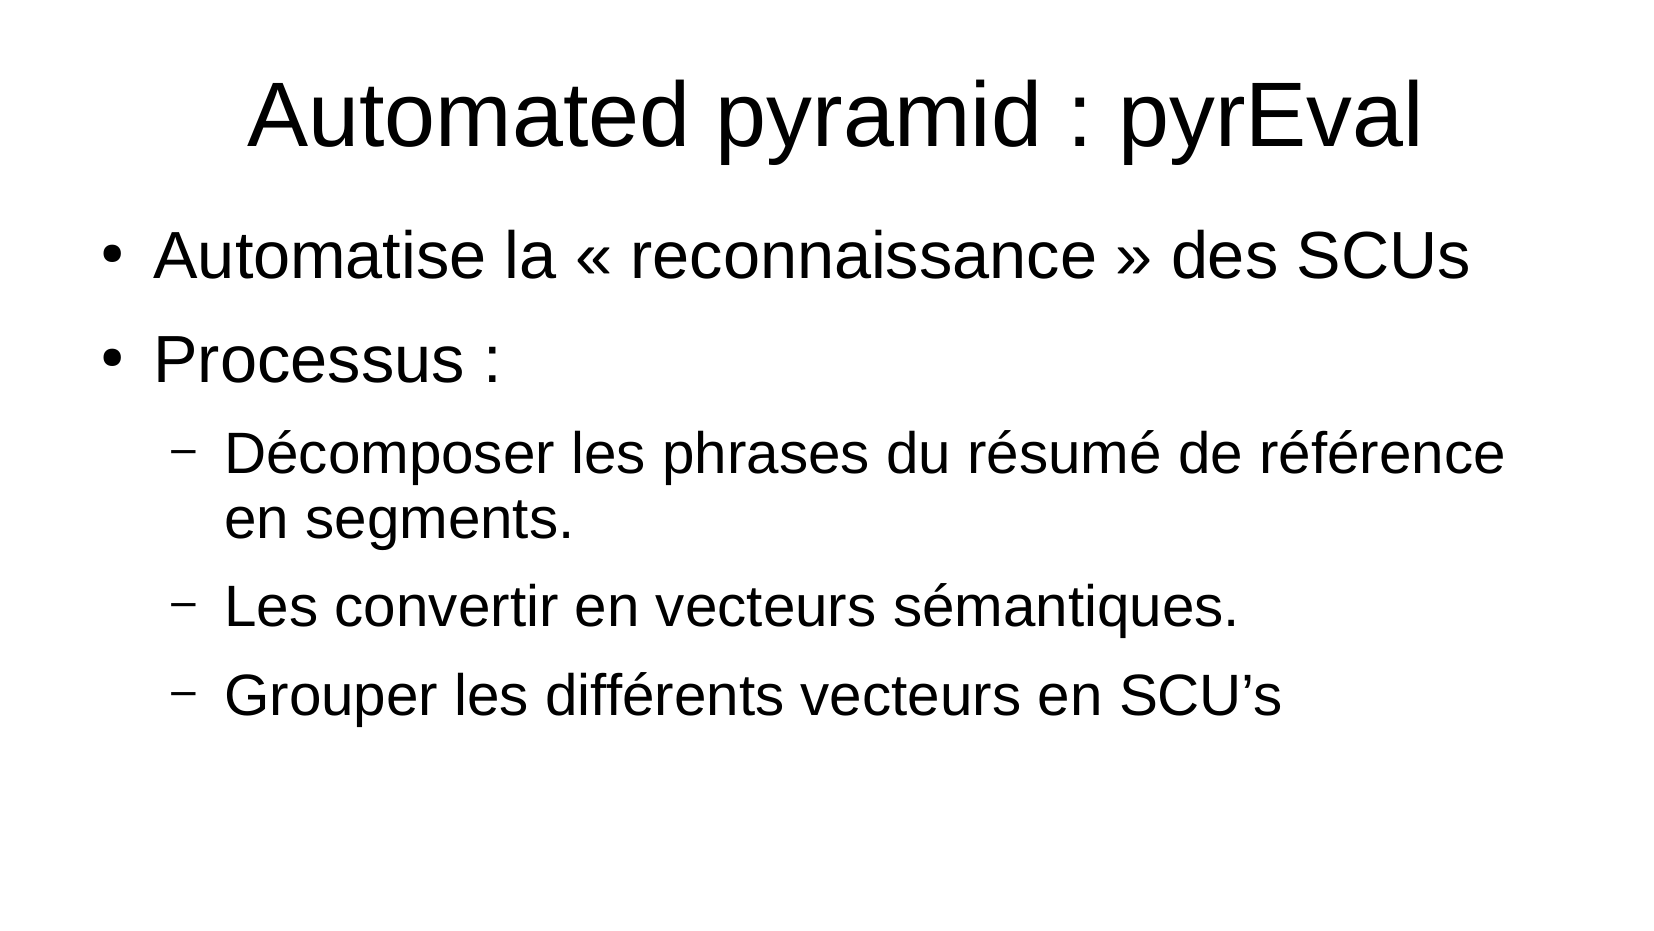

# Automated pyramid : pyrEval
Automatise la « reconnaissance » des SCUs
Processus :
Décomposer les phrases du résumé de référence en segments.
Les convertir en vecteurs sémantiques.
Grouper les différents vecteurs en SCU’s